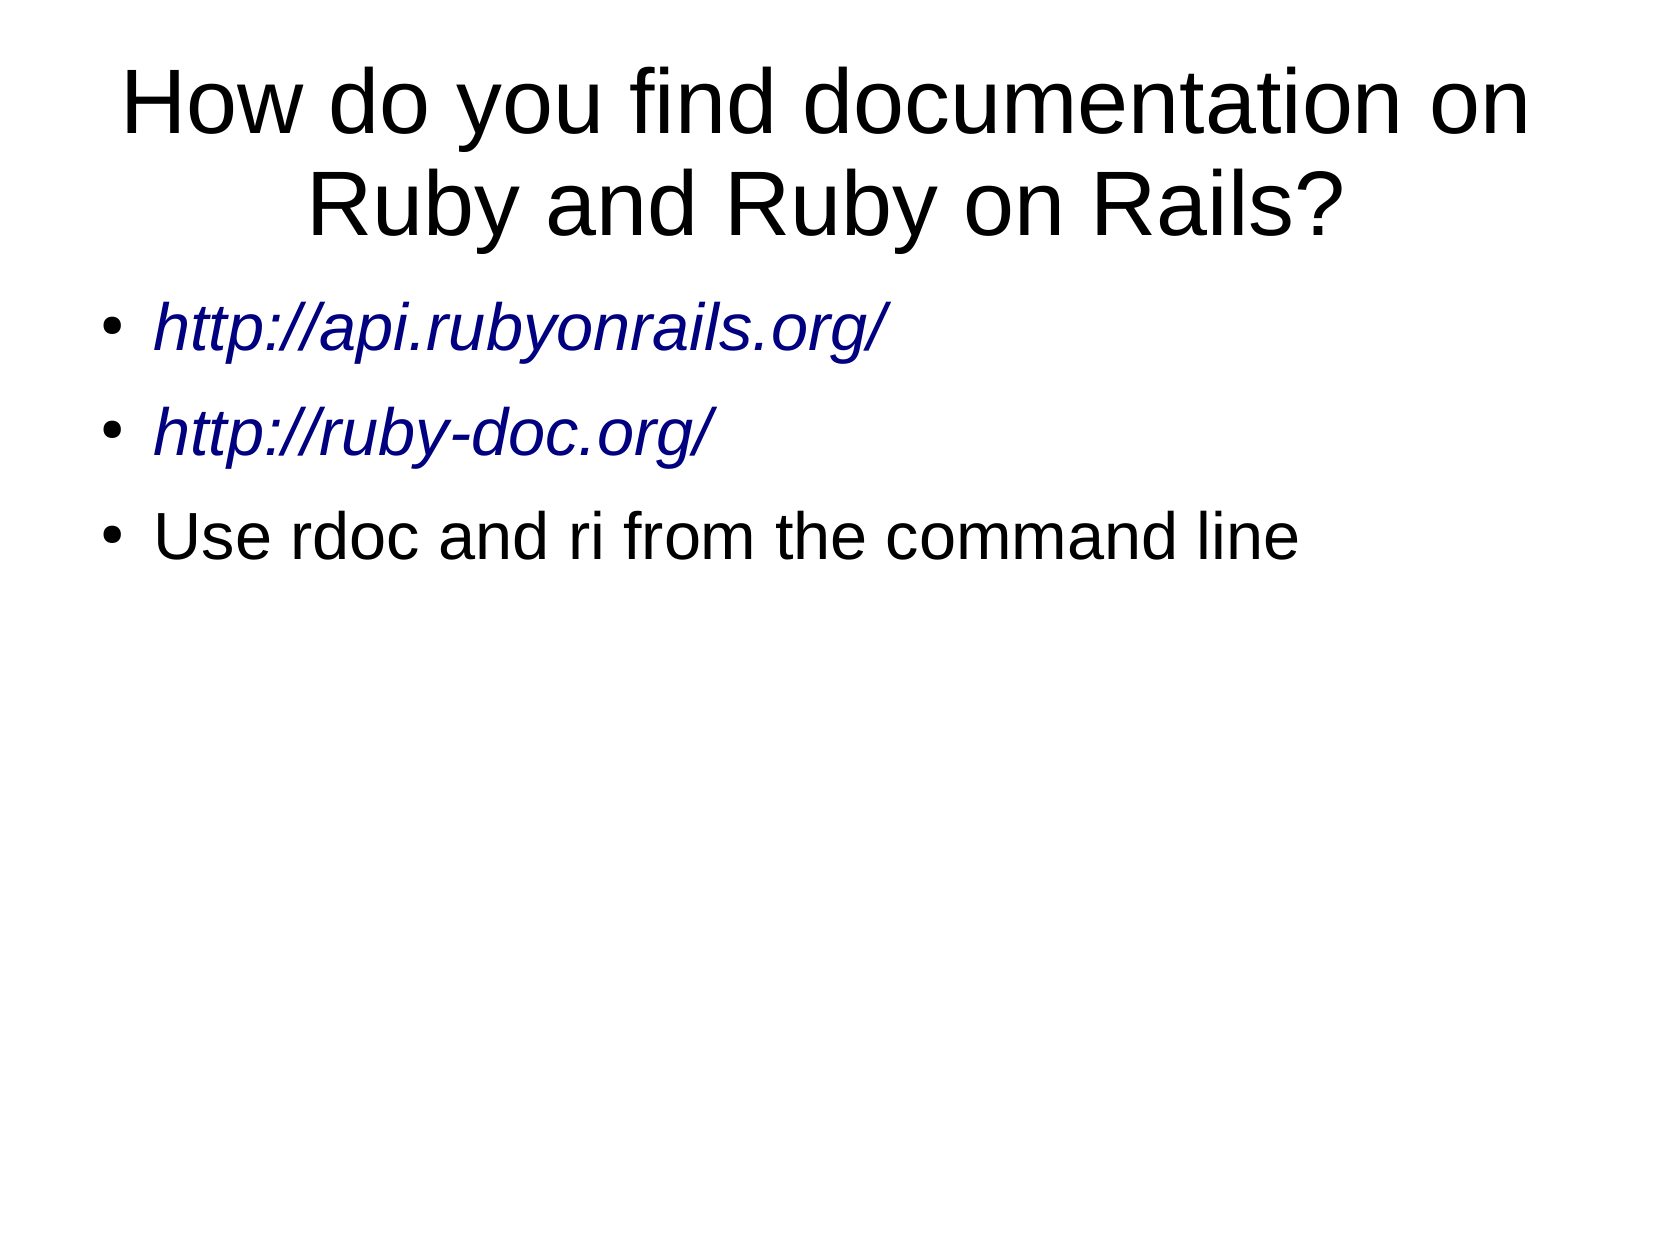

# How do you find documentation on Ruby and Ruby on Rails?
http://api.rubyonrails.org/
http://ruby-doc.org/
Use rdoc and ri from the command line